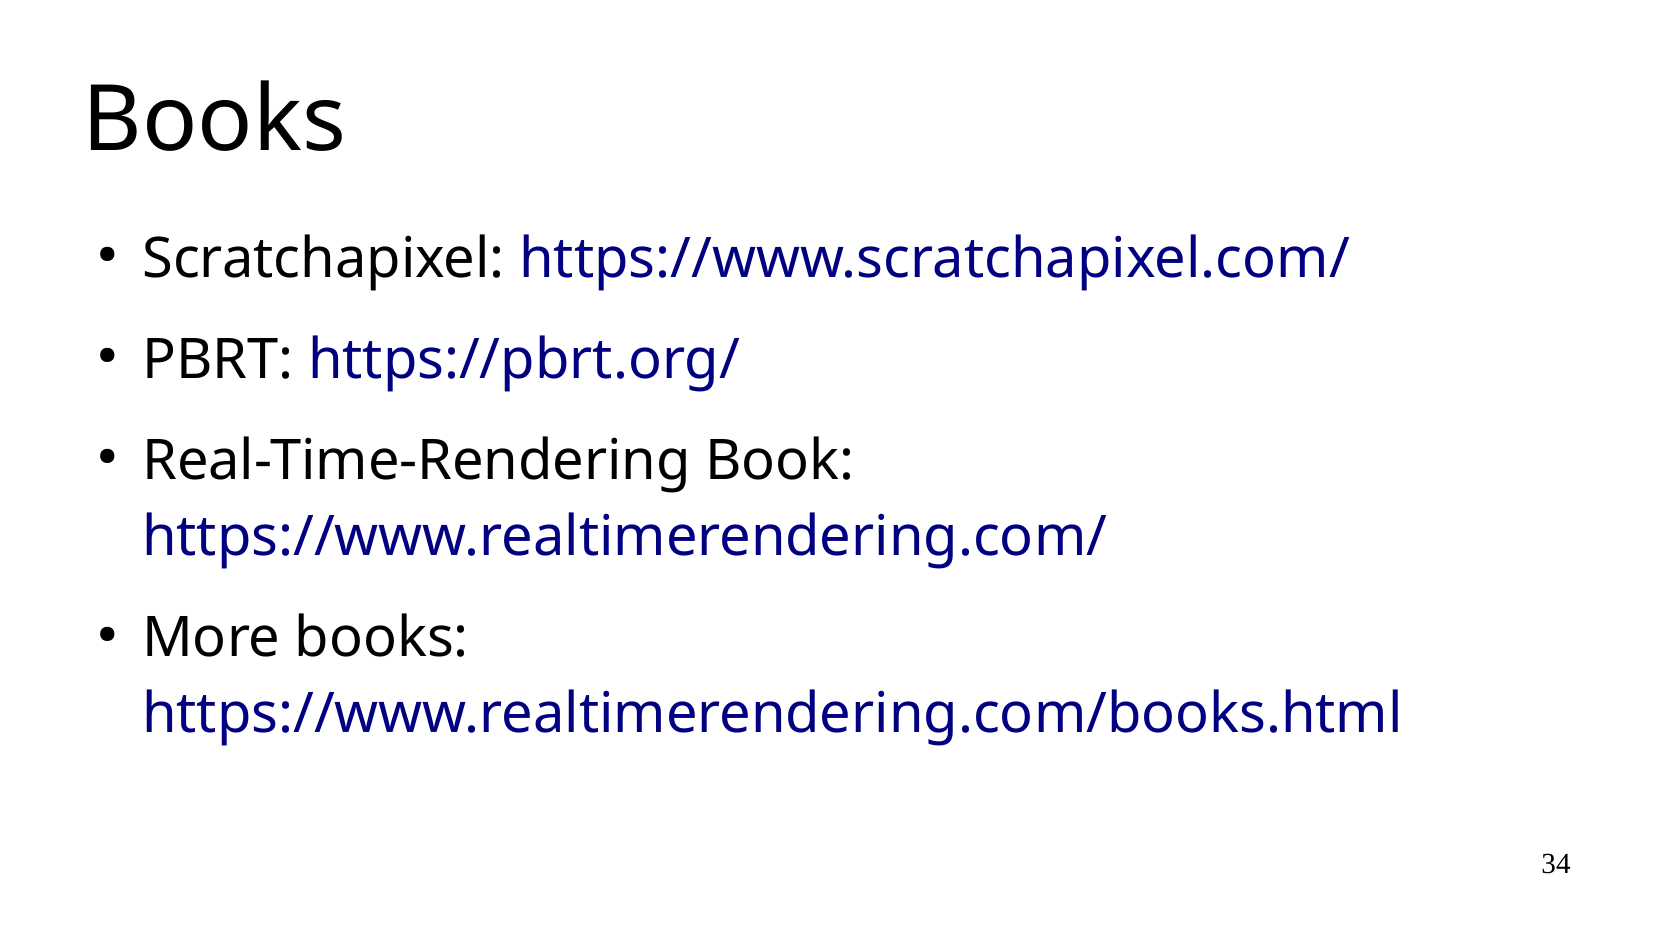

# Books
Scratchapixel: https://www.scratchapixel.com/
PBRT: https://pbrt.org/
Real-Time-Rendering Book: https://www.realtimerendering.com/
More books: https://www.realtimerendering.com/books.html
34